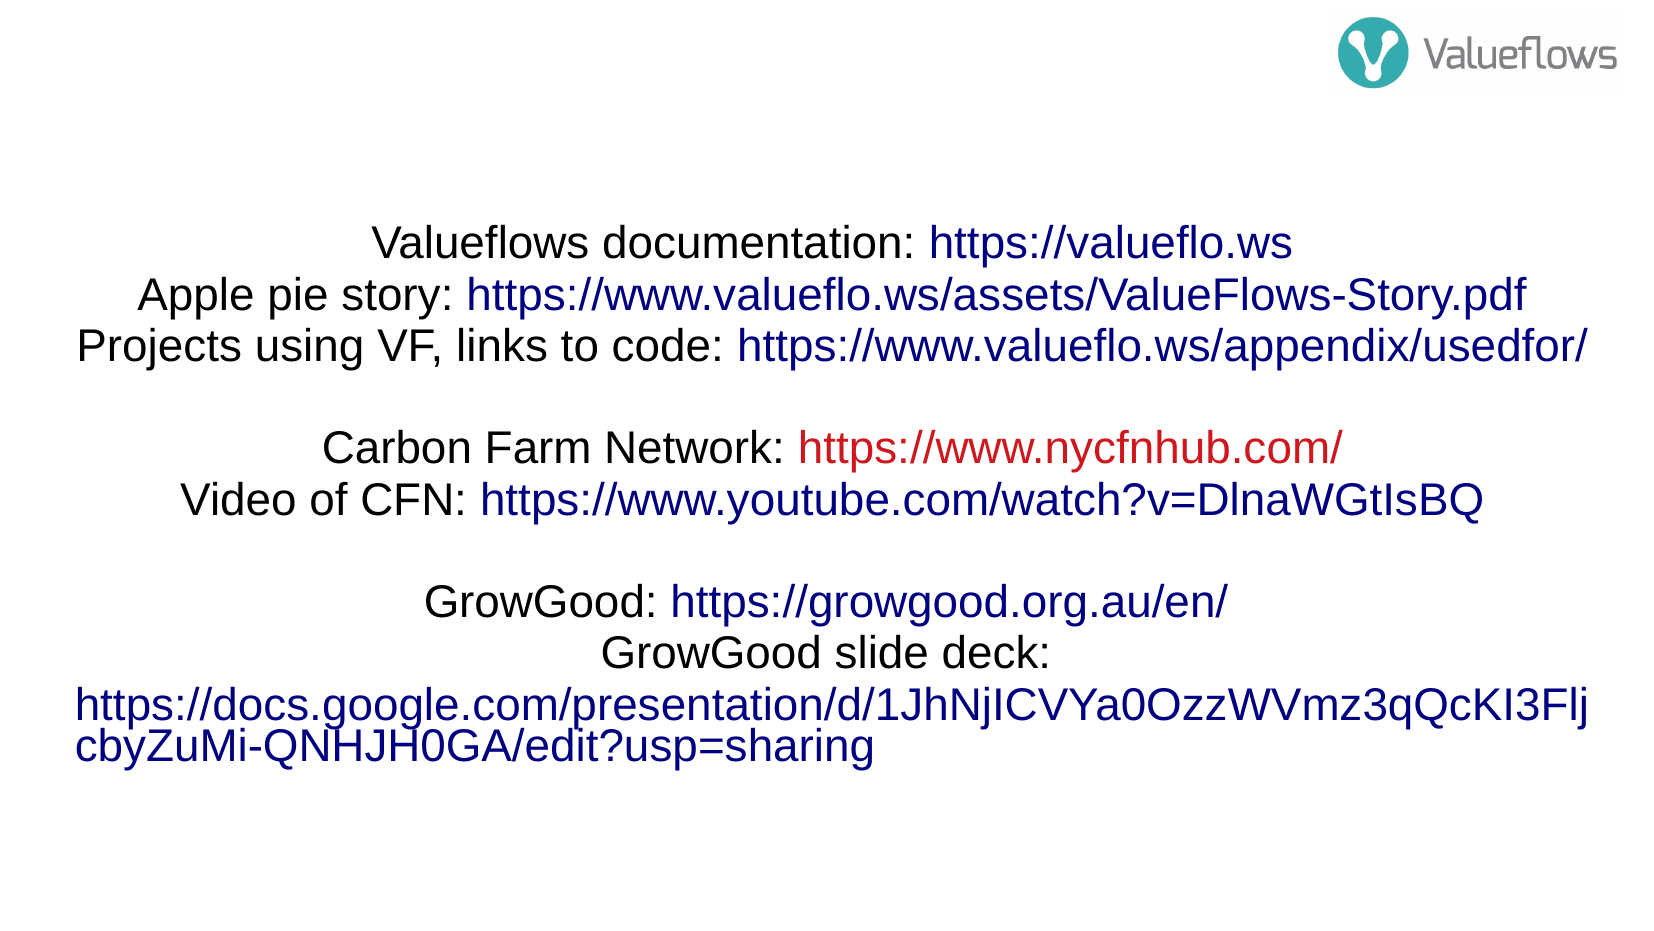

Valueflows documentation: https://valueflo.ws
Apple pie story: https://www.valueflo.ws/assets/ValueFlows-Story.pdf
Projects using VF, links to code: https://www.valueflo.ws/appendix/usedfor/
Carbon Farm Network: https://www.nycfnhub.com/
Video of CFN: https://www.youtube.com/watch?v=DlnaWGtIsBQ
GrowGood: https://growgood.org.au/en/
GrowGood slide deck: https://docs.google.com/presentation/d/1JhNjICVYa0OzzWVmz3qQcKI3FljcbyZuMi-QNHJH0GA/edit?usp=sharing